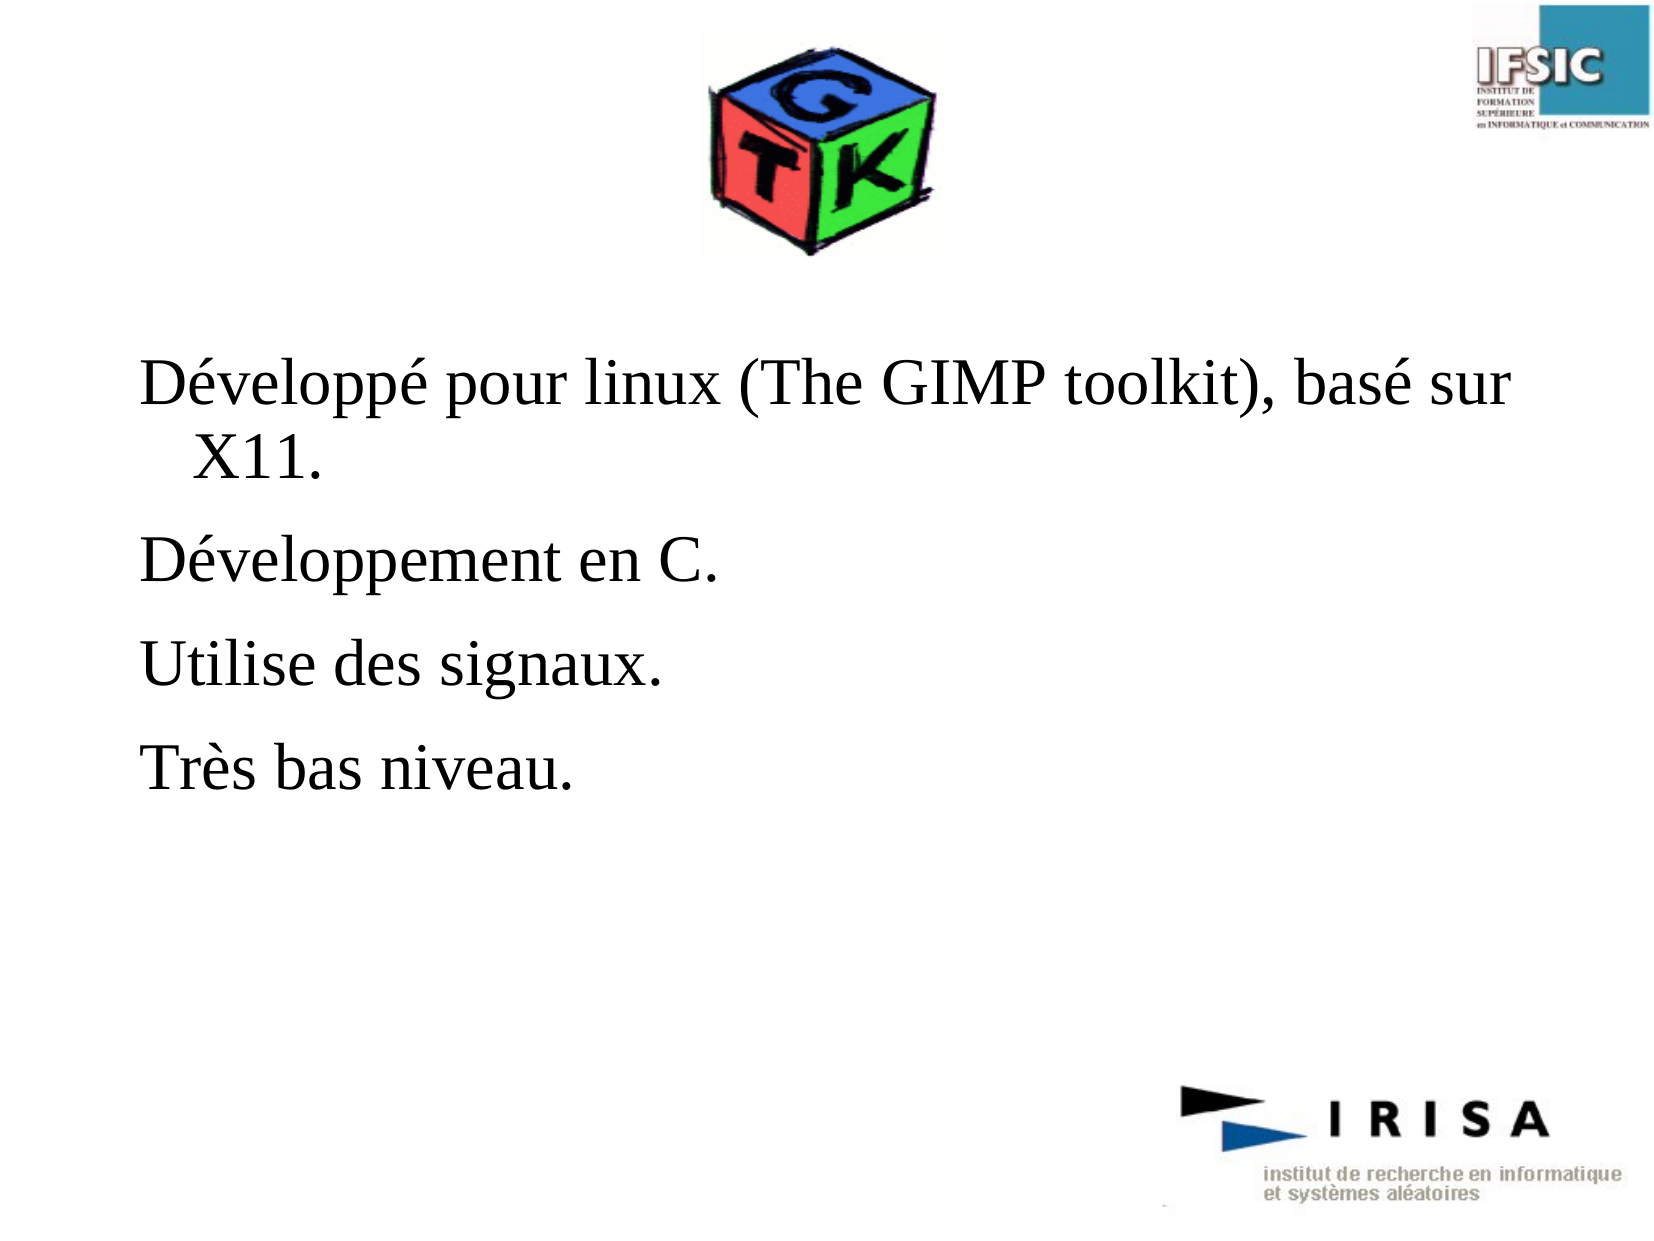

# Développé pour linux (The GIMP toolkit), basé sur X11.
Développement en C.
Utilise des signaux.
Très bas niveau.